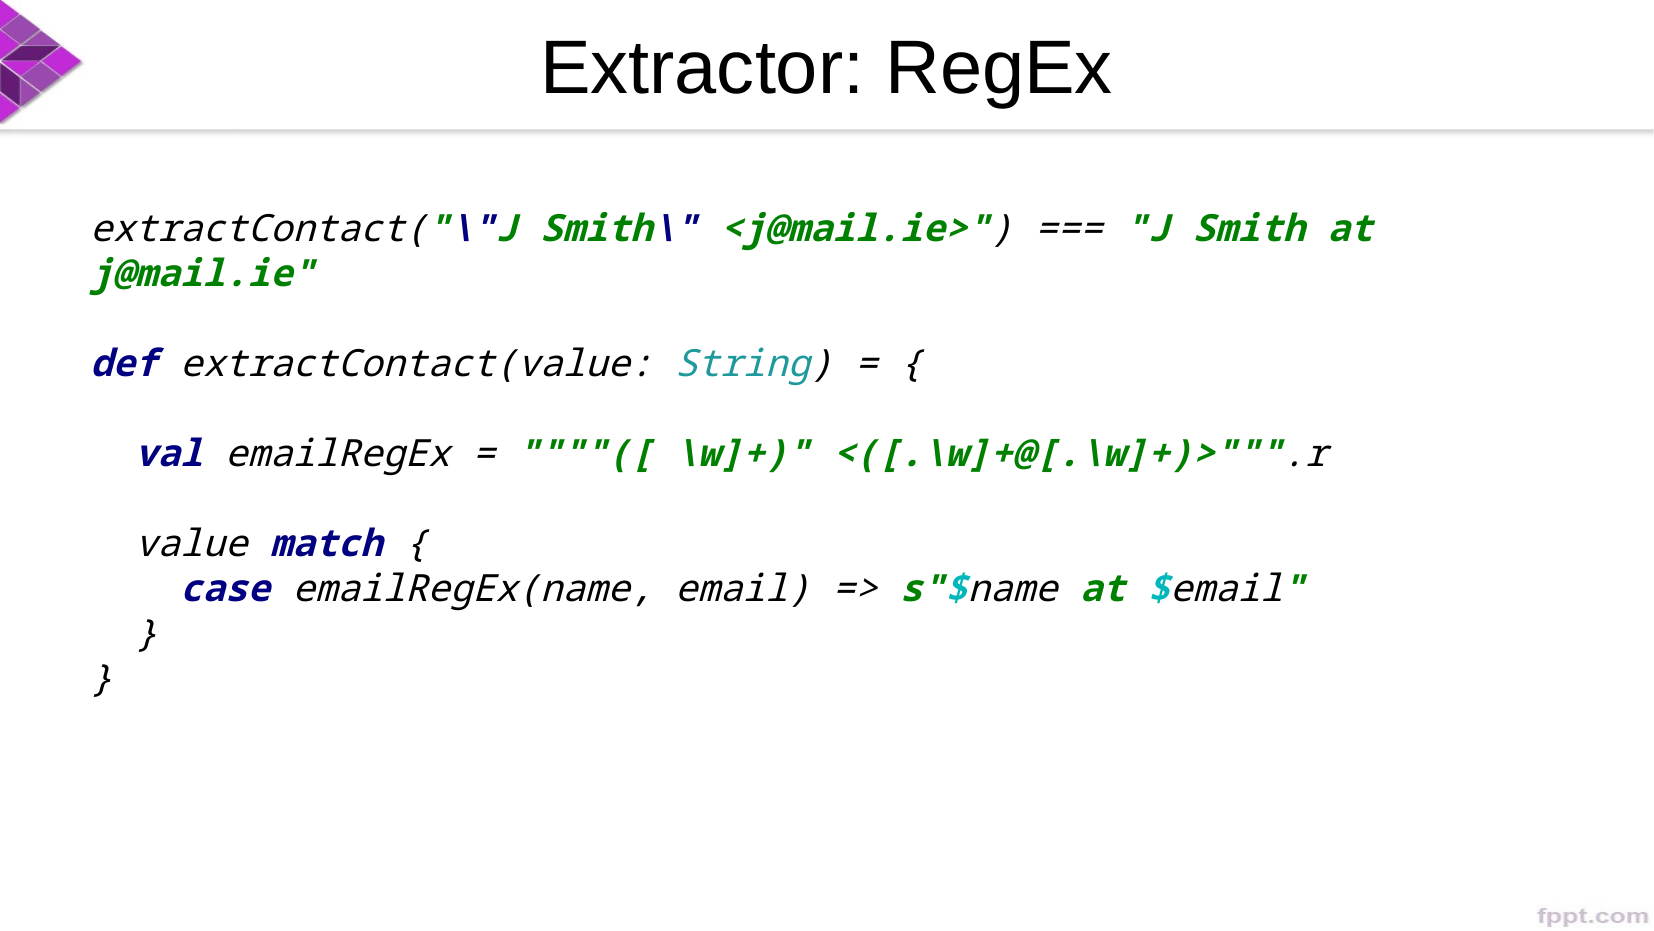

# Extractor: RegEx
extractContact("\"J Smith\" <j@mail.ie>") === "J Smith at j@mail.ie"
def extractContact(value: String) = {
 val emailRegEx = """"([ \w]+)" <([.\w]+@[.\w]+)>""".r
 value match {
 case emailRegEx(name, email) => s"$name at $email"
 }
}